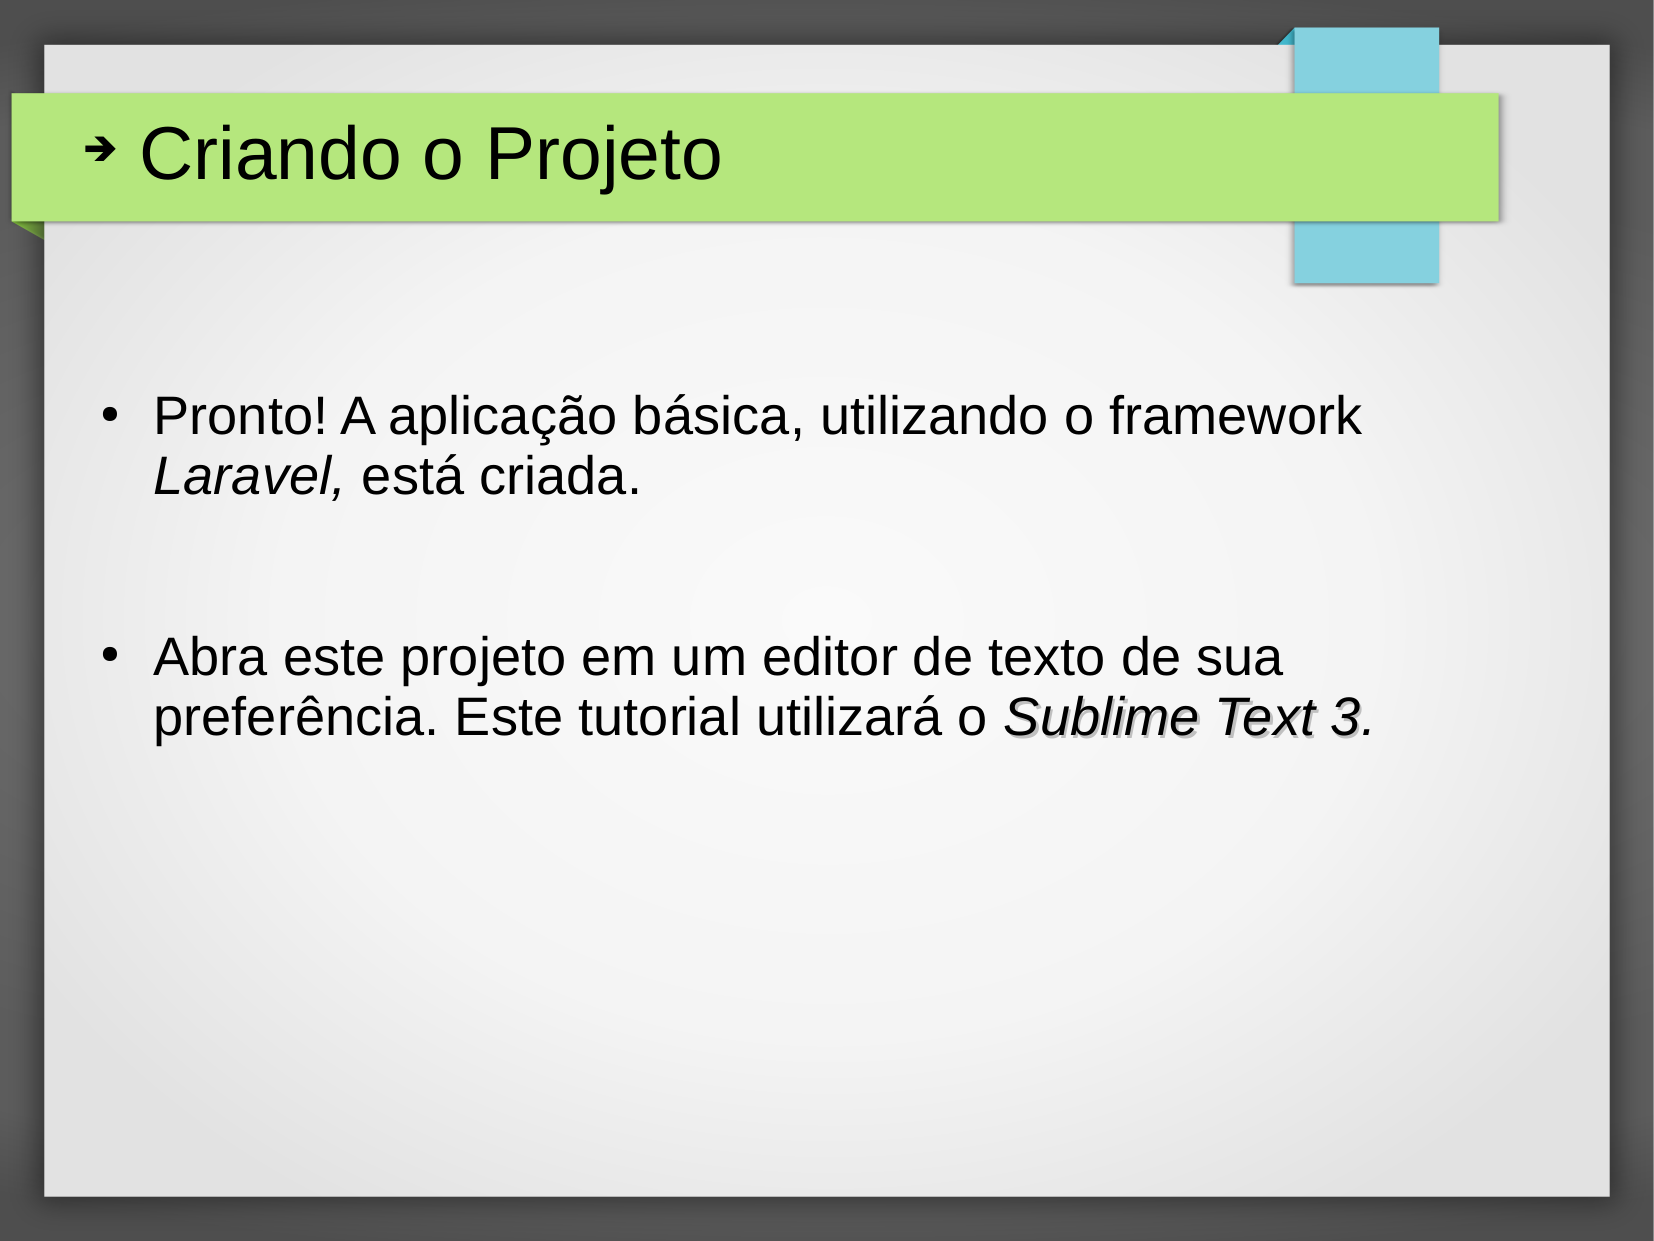

# Criando o Projeto
Pronto! A aplicação básica, utilizando o framework Laravel, está criada.
Abra este projeto em um editor de texto de sua preferência. Este tutorial utilizará o Sublime Text 3.